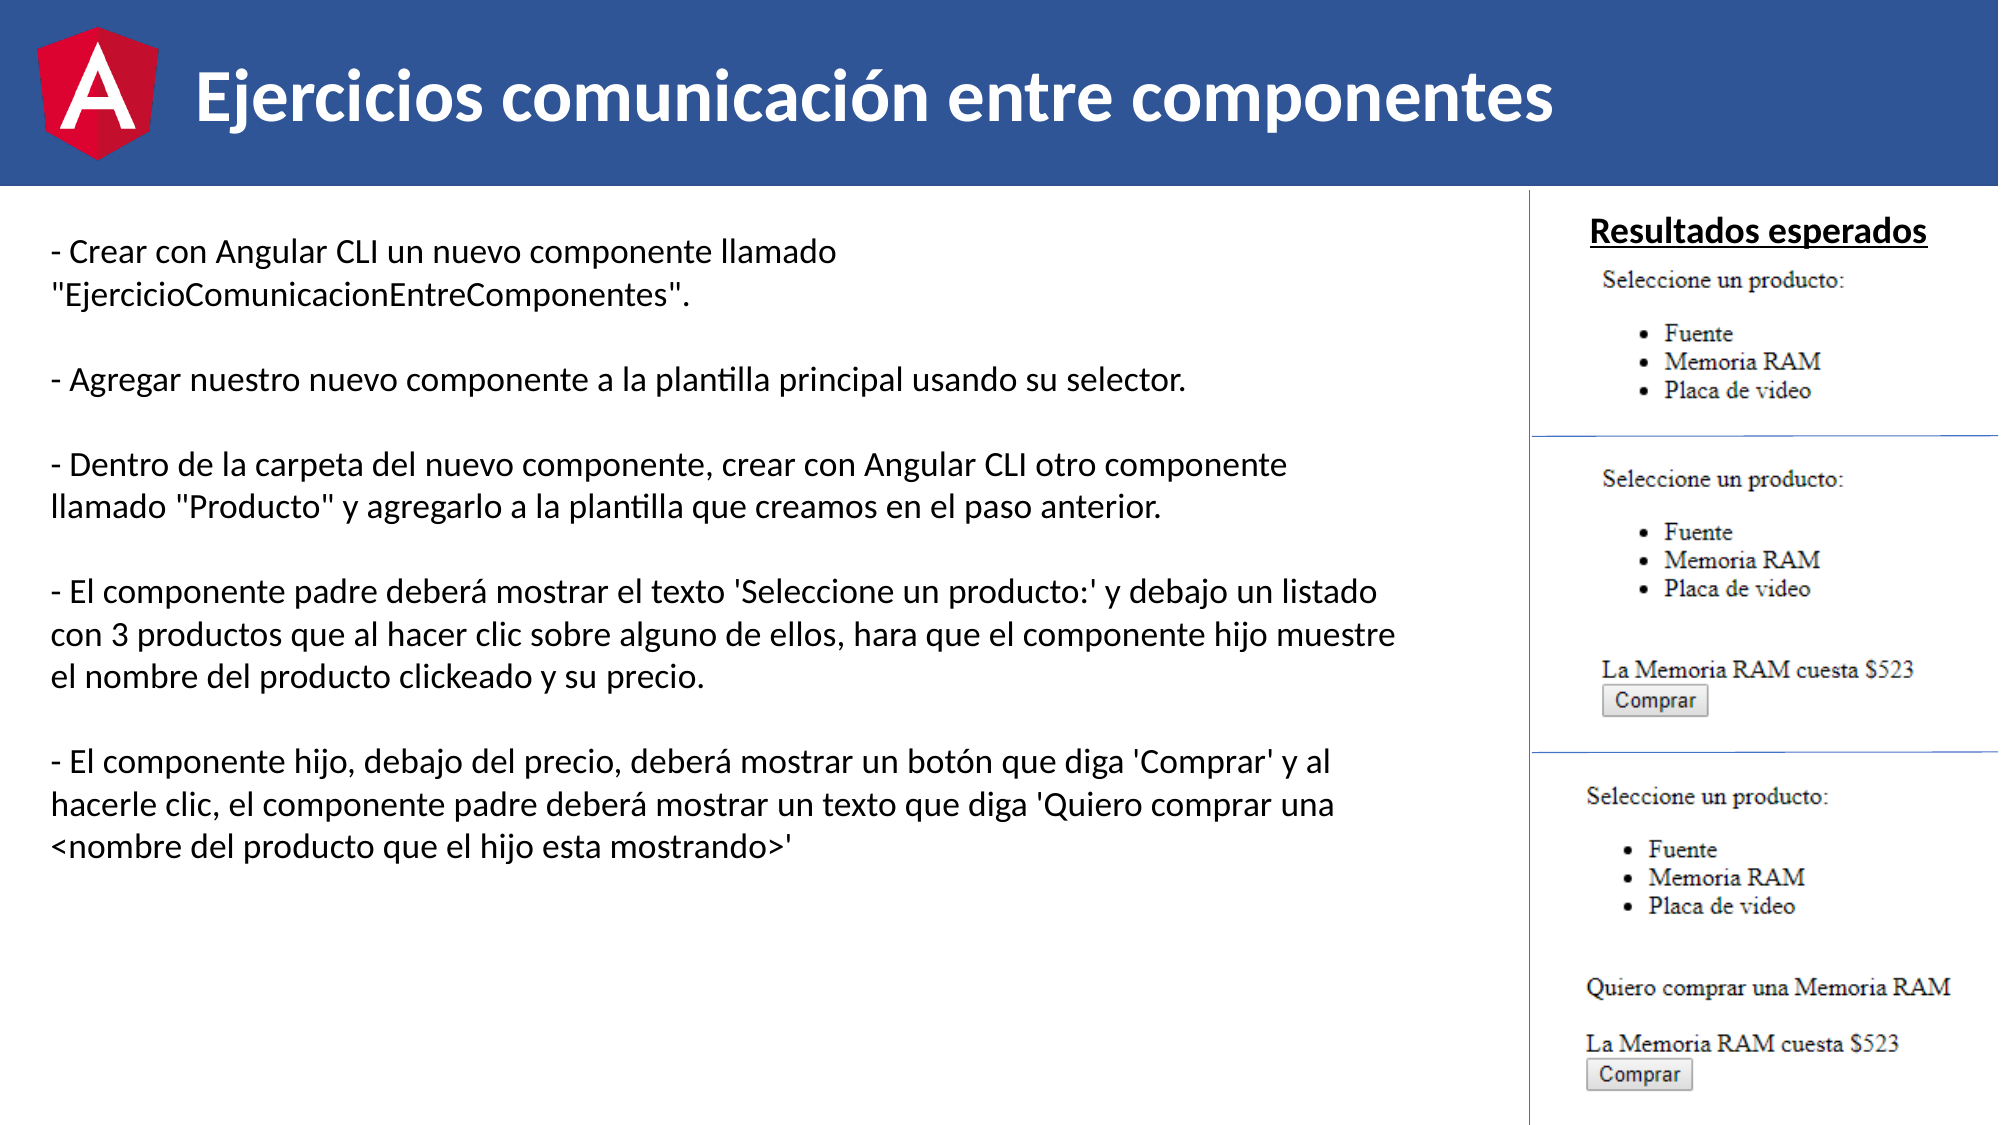

Ejercicios comunicación entre componentes
Resultados esperados
- Crear con Angular CLI un nuevo componente llamado "EjercicioComunicacionEntreComponentes".
- Agregar nuestro nuevo componente a la plantilla principal usando su selector.
- Dentro de la carpeta del nuevo componente, crear con Angular CLI otro componente llamado "Producto" y agregarlo a la plantilla que creamos en el paso anterior.
- El componente padre deberá mostrar el texto 'Seleccione un producto:' y debajo un listado con 3 productos que al hacer clic sobre alguno de ellos, hara que el componente hijo muestre el nombre del producto clickeado y su precio.
- El componente hijo, debajo del precio, deberá mostrar un botón que diga 'Comprar' y al hacerle clic, el componente padre deberá mostrar un texto que diga 'Quiero comprar una <nombre del producto que el hijo esta mostrando>'